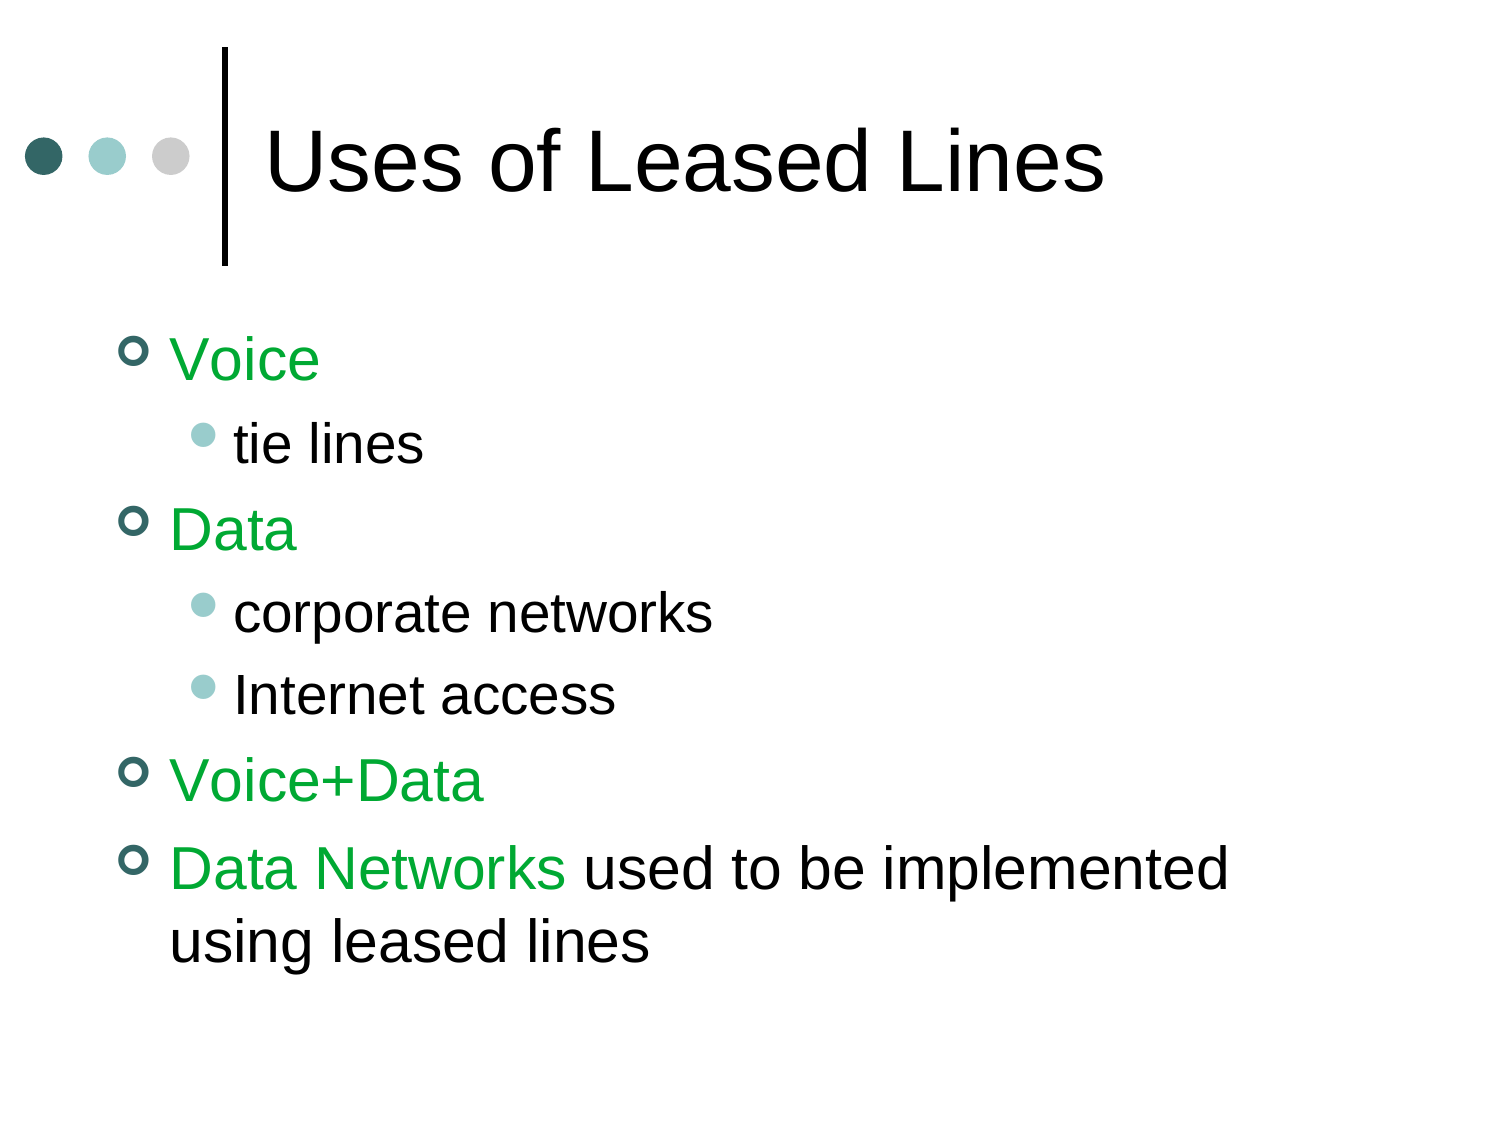

# Uses of Leased Lines
Voice
tie lines
Data
corporate networks
Internet access
Voice+Data
Data Networks used to be implemented using leased lines